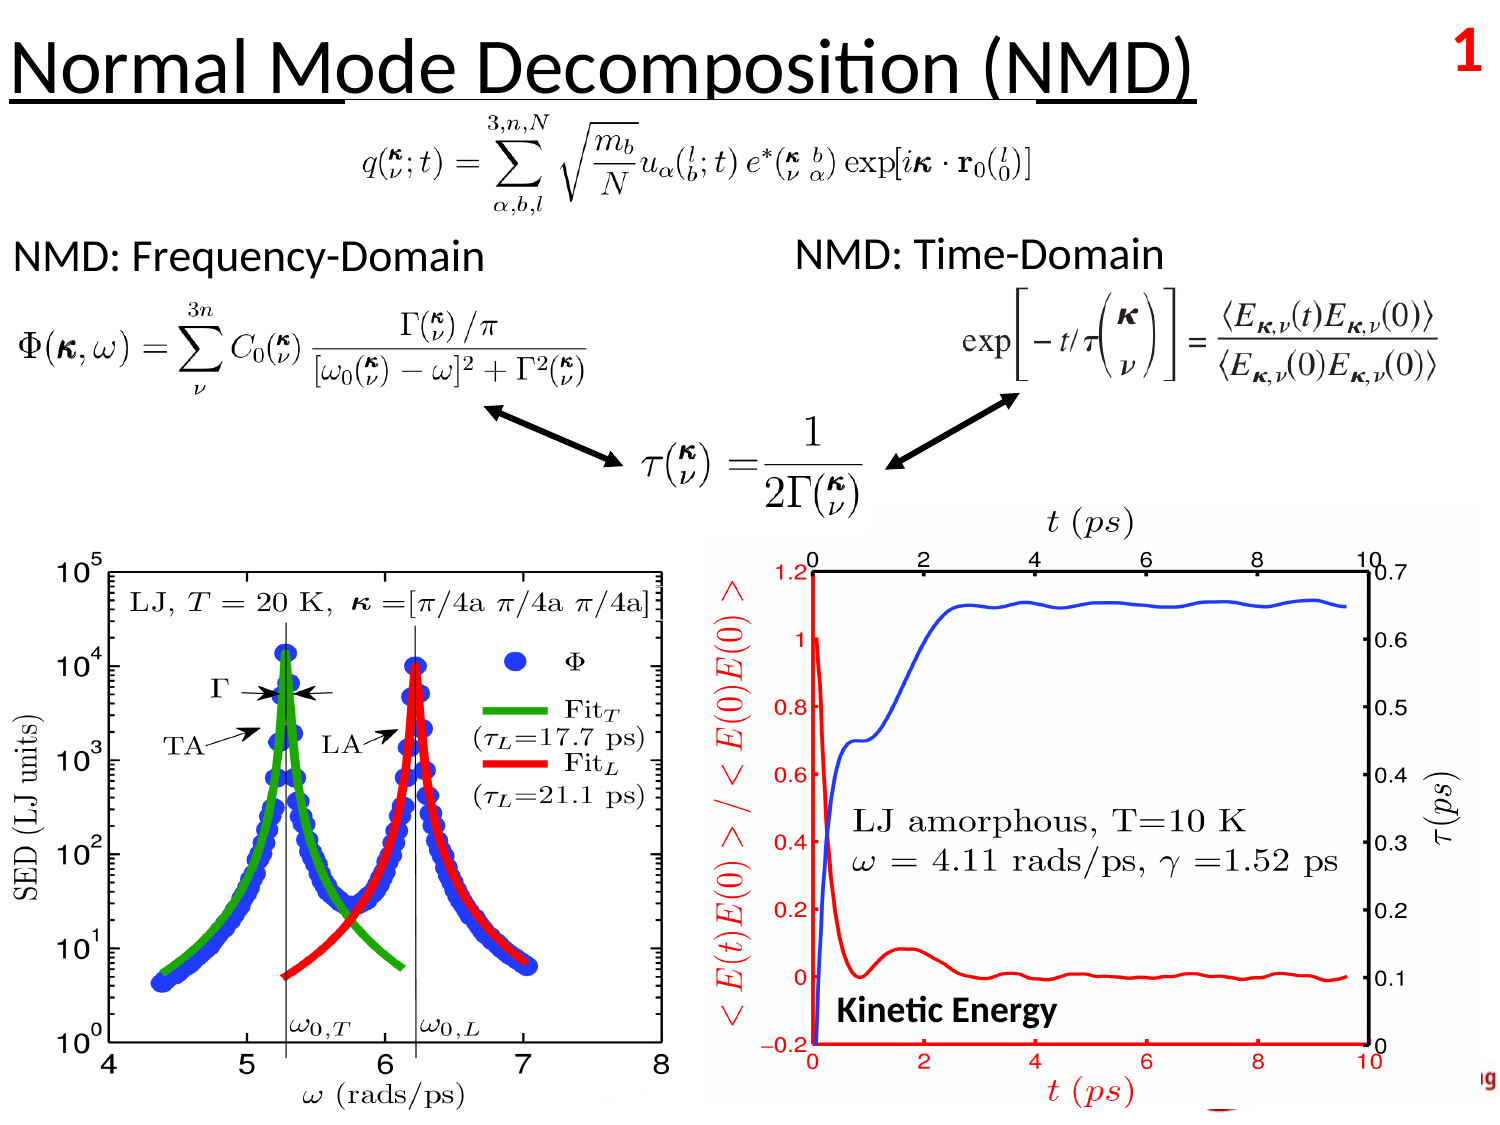

# Normal Mode Decomposition (NMD)
1
NMD: Time-Domain
NMD: Frequency-Domain
Kinetic Energy